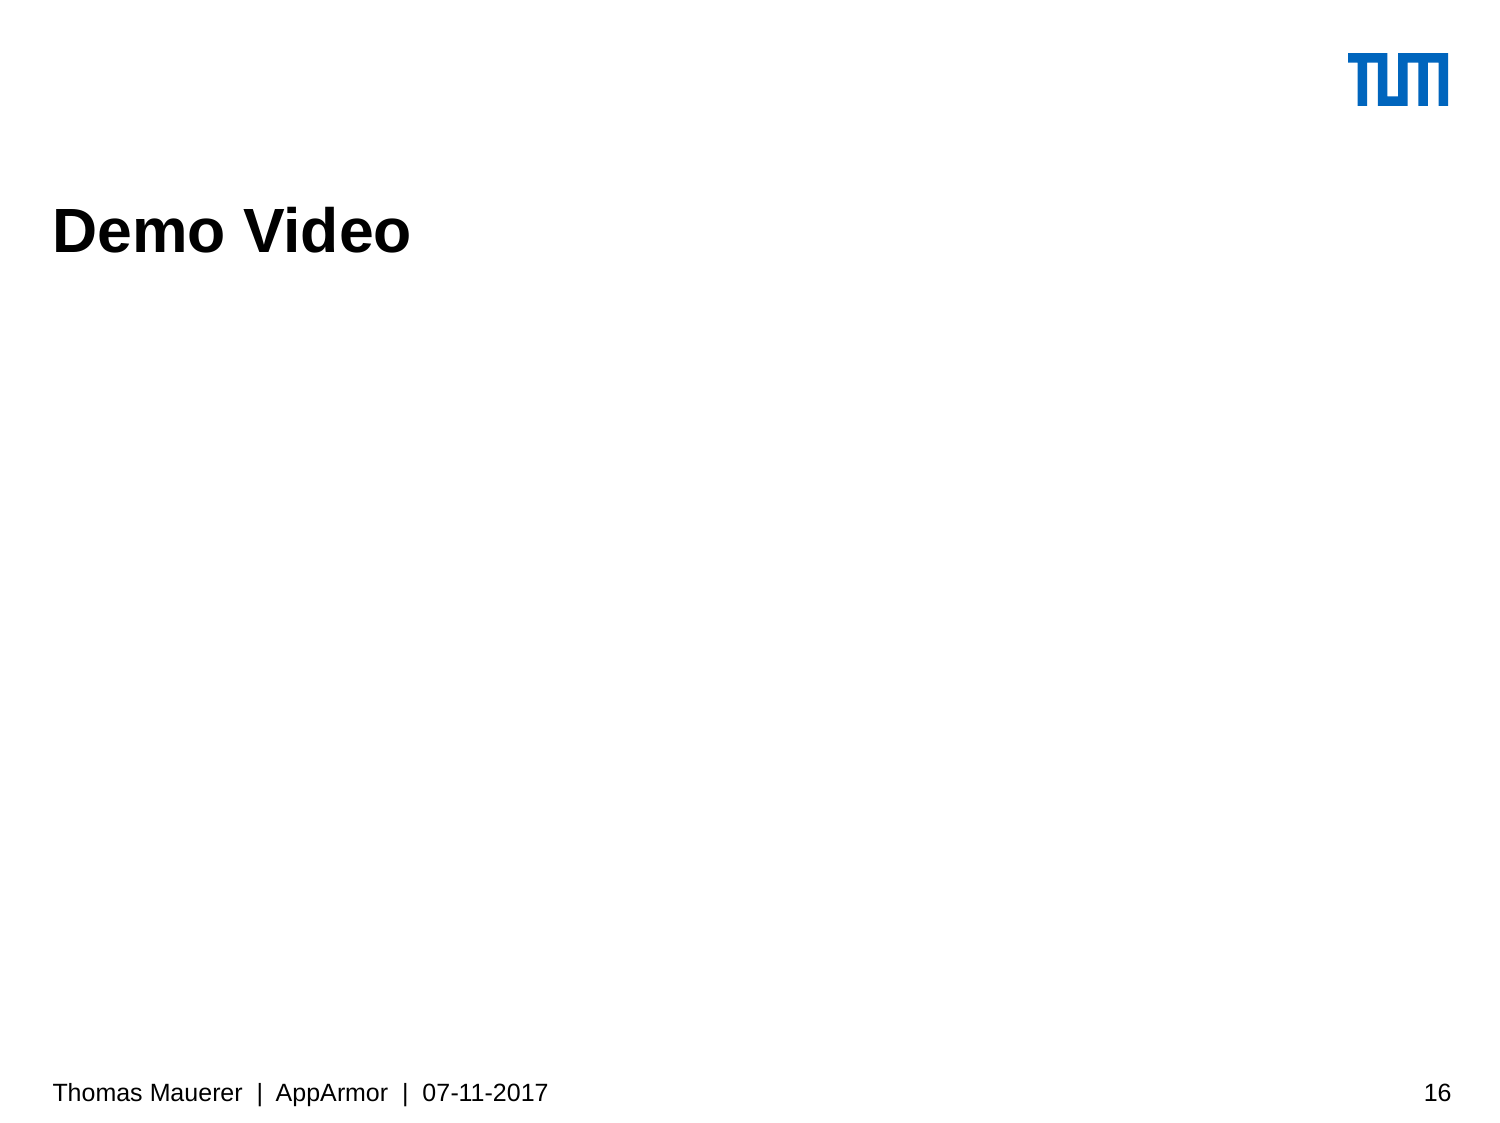

# Demo Video
Thomas Mauerer | AppArmor | 07-11-2017
16